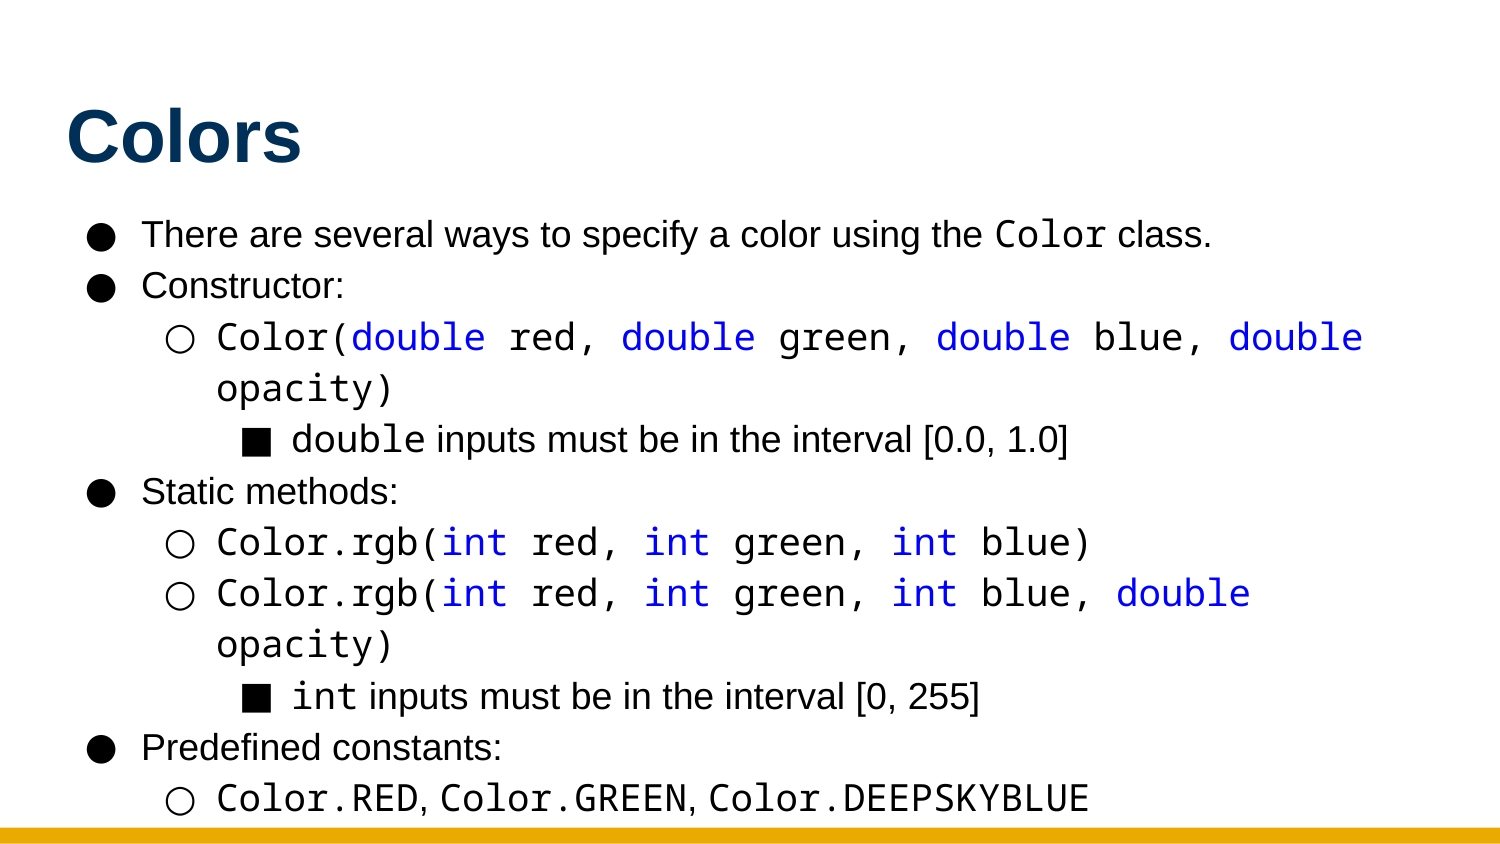

# Colors
There are several ways to specify a color using the Color class.
Constructor:
Color(double red, double green, double blue, double opacity)
double inputs must be in the interval [0.0, 1.0]
Static methods:
Color.rgb(int red, int green, int blue)
Color.rgb(int red, int green, int blue, double opacity)
int inputs must be in the interval [0, 255]
Predefined constants:
Color.RED, Color.GREEN, Color.DEEPSKYBLUE